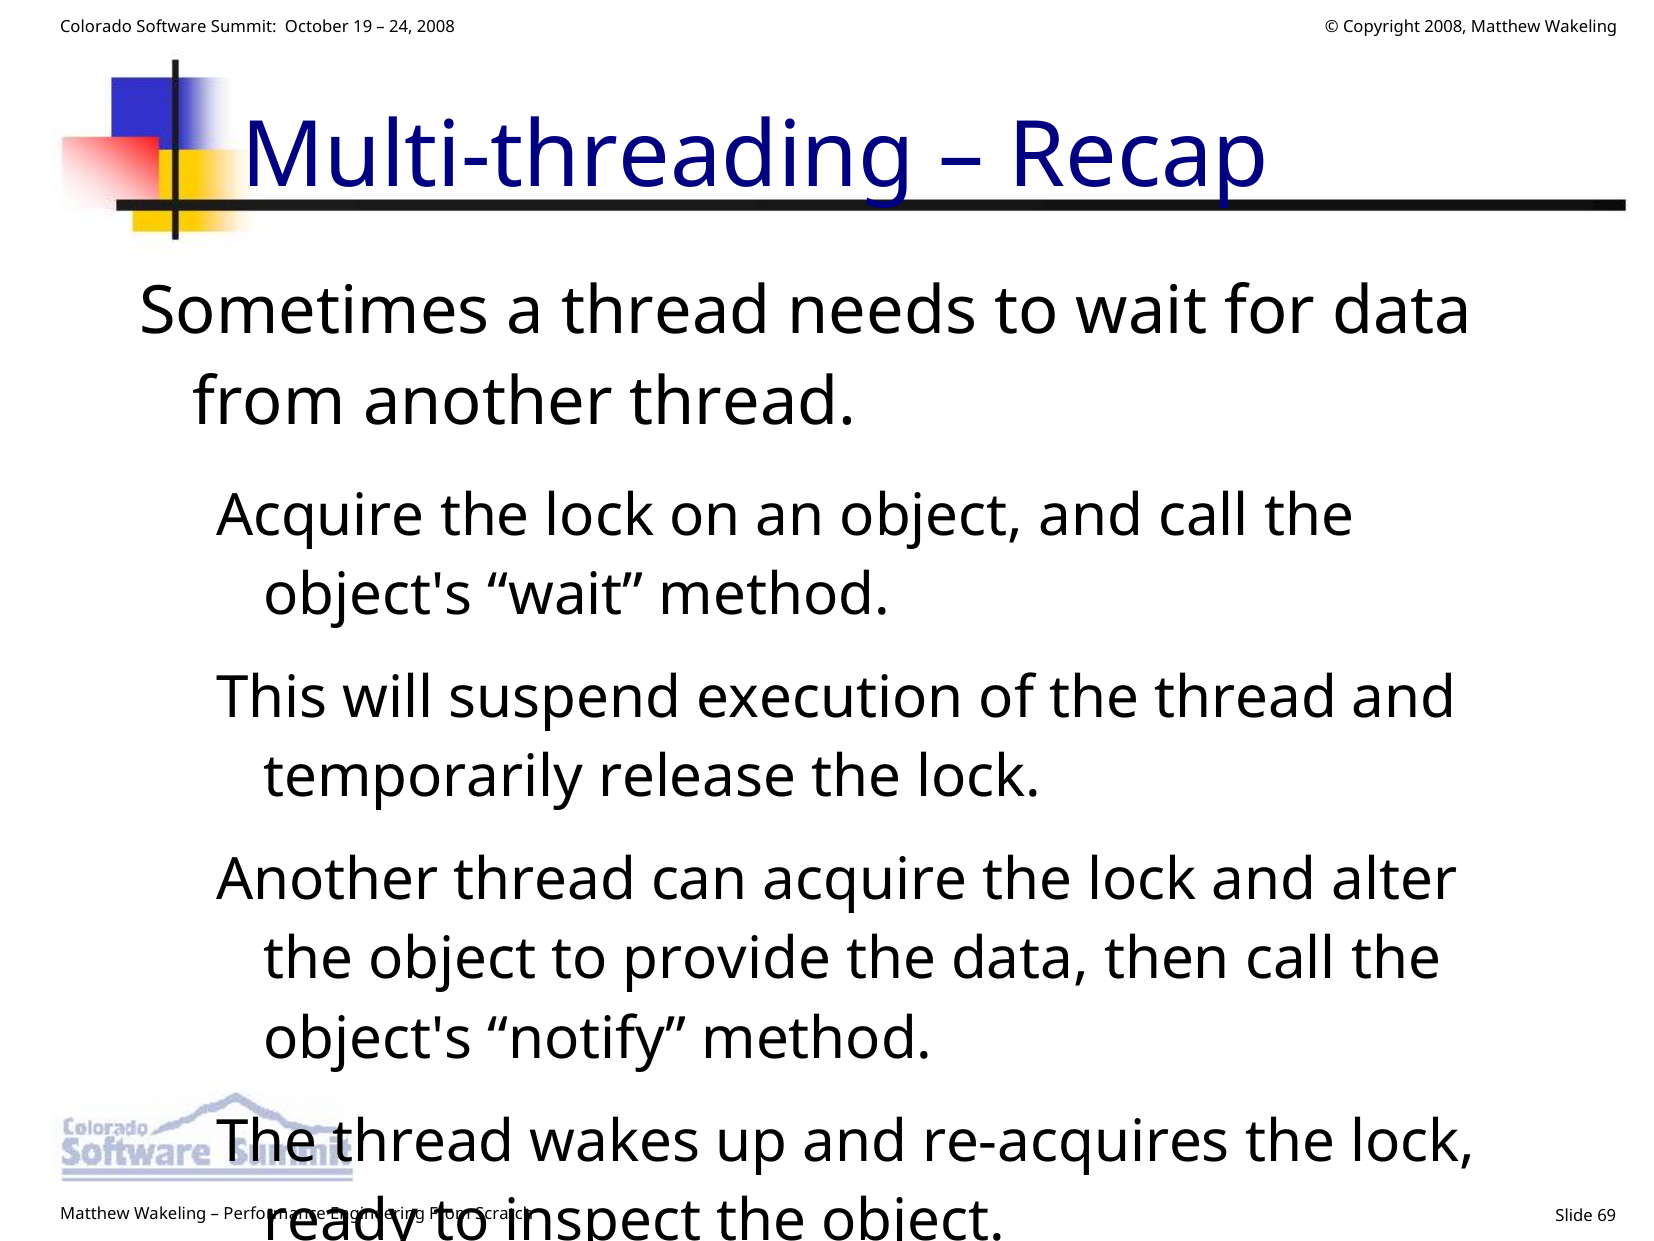

# Multi-threading – Recap
Sometimes a thread needs to wait for data from another thread.
Acquire the lock on an object, and call the object's “wait” method.
This will suspend execution of the thread and temporarily release the lock.
Another thread can acquire the lock and alter the object to provide the data, then call the object's “notify” method.
The thread wakes up and re-acquires the lock, ready to inspect the object.